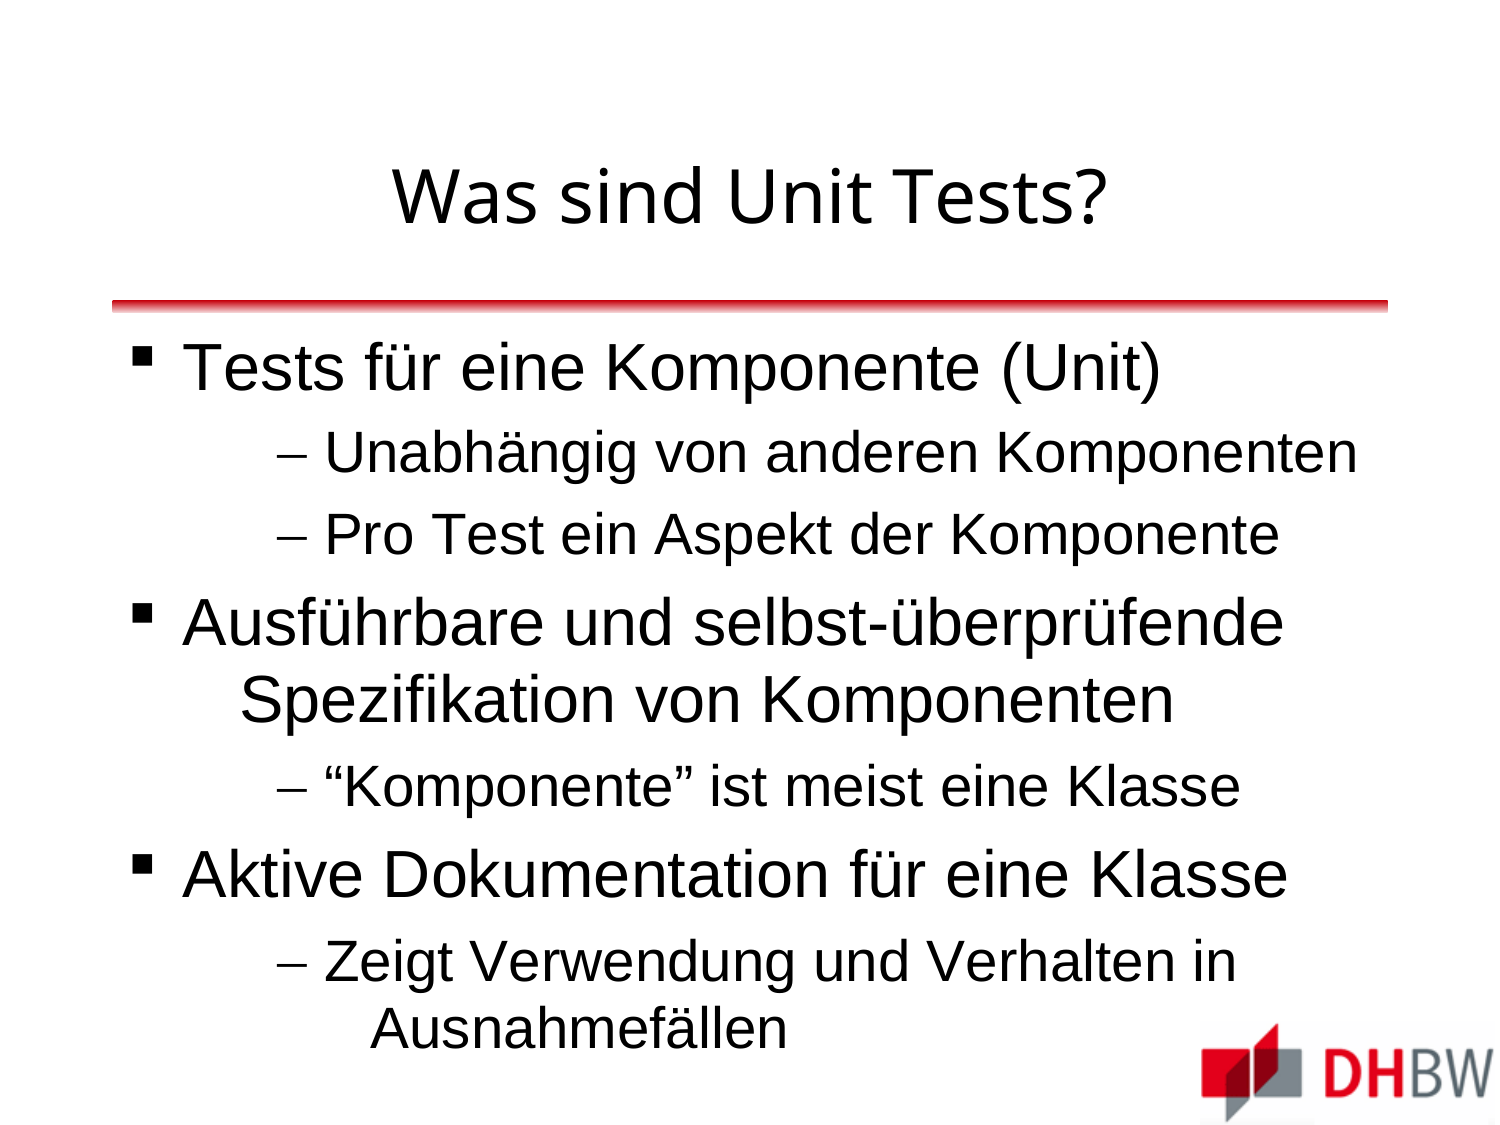

# Was sind Unit Tests?
Tests für eine Komponente (Unit)
Unabhängig von anderen Komponenten
Pro Test ein Aspekt der Komponente
Ausführbare und selbst-überprüfende Spezifikation von Komponenten
“Komponente” ist meist eine Klasse
Aktive Dokumentation für eine Klasse
Zeigt Verwendung und Verhalten in Ausnahmefällen